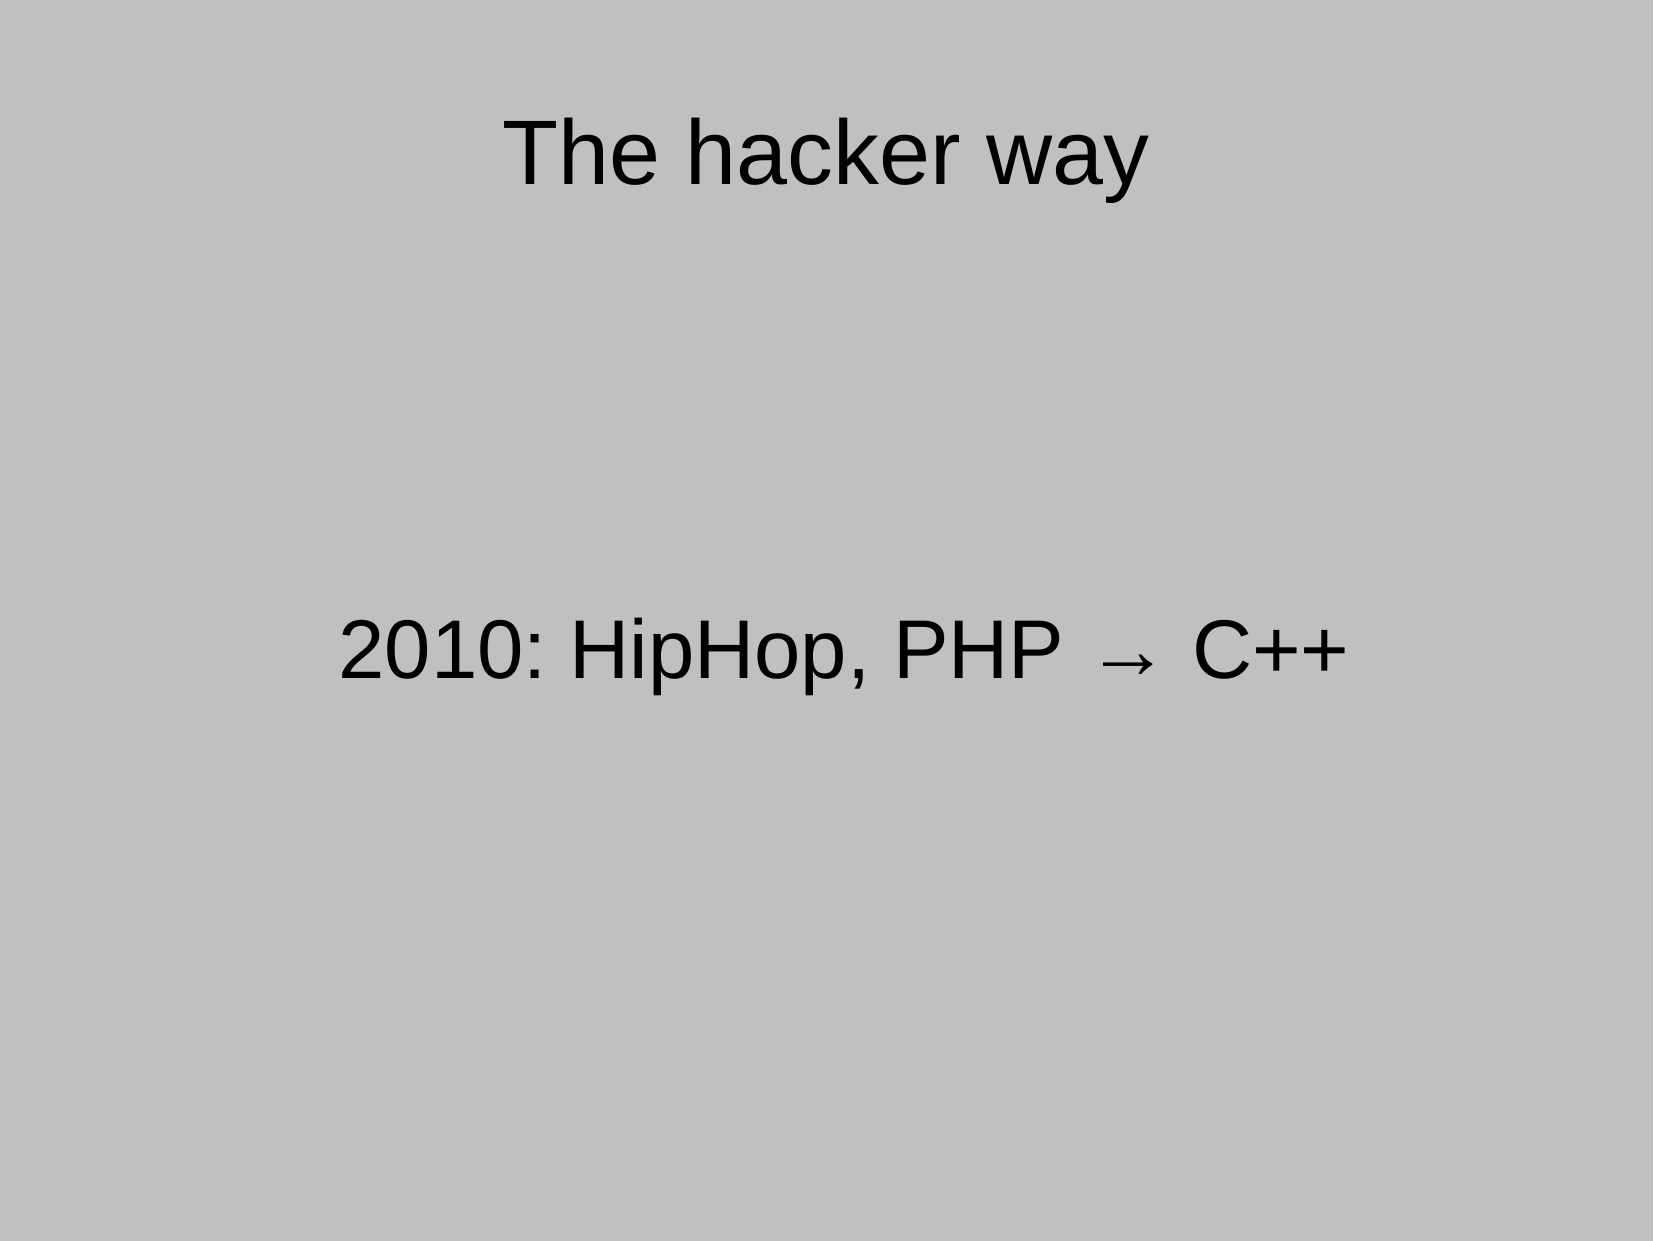

# The hacker way
2010: HipHop, PHP → C++